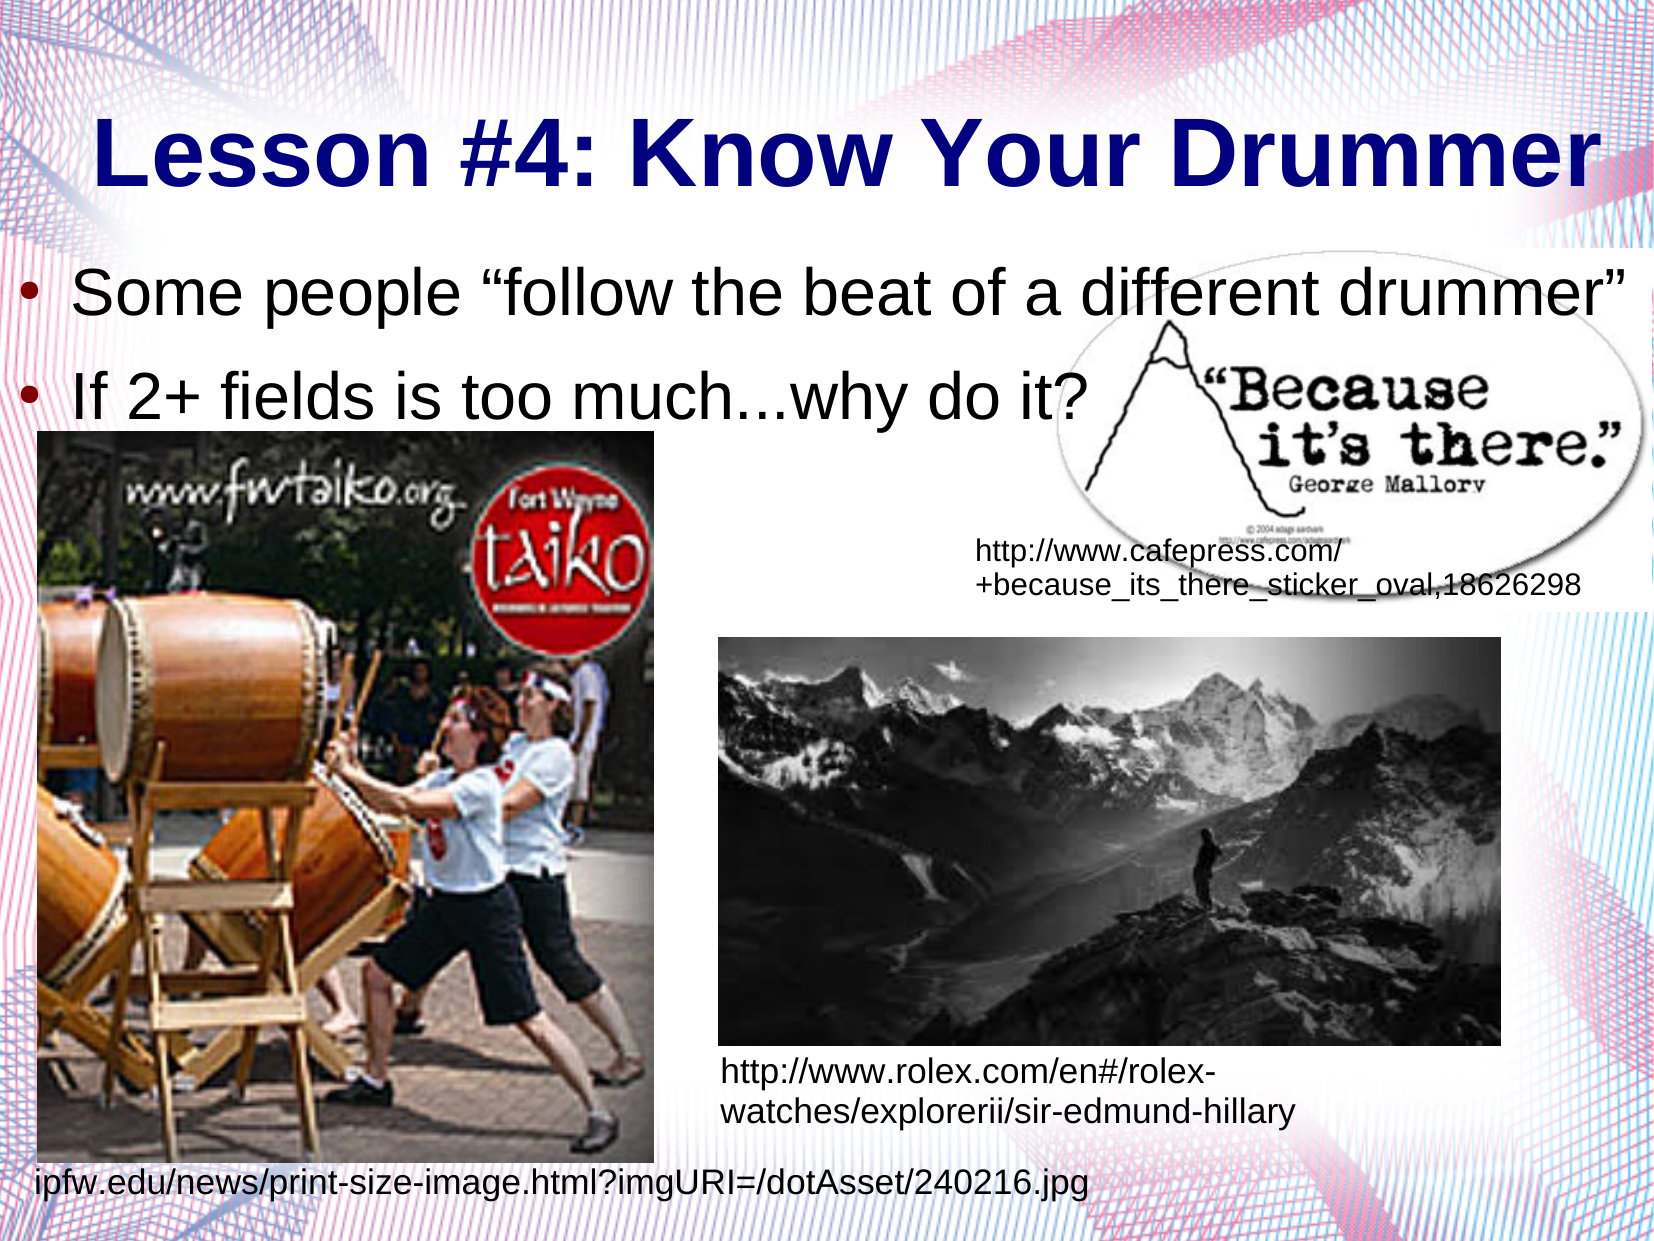

# Lesson #4: Know Your Drummer
Some people “follow the beat of a different drummer”
If 2+ fields is too much...why do it?
http://www.cafepress.com/+because_its_there_sticker_oval,18626298
http://www.rolex.com/en#/rolex-watches/explorerii/sir-edmund-hillary
ipfw.edu/news/print-size-image.html?imgURI=/dotAsset/240216.jpg